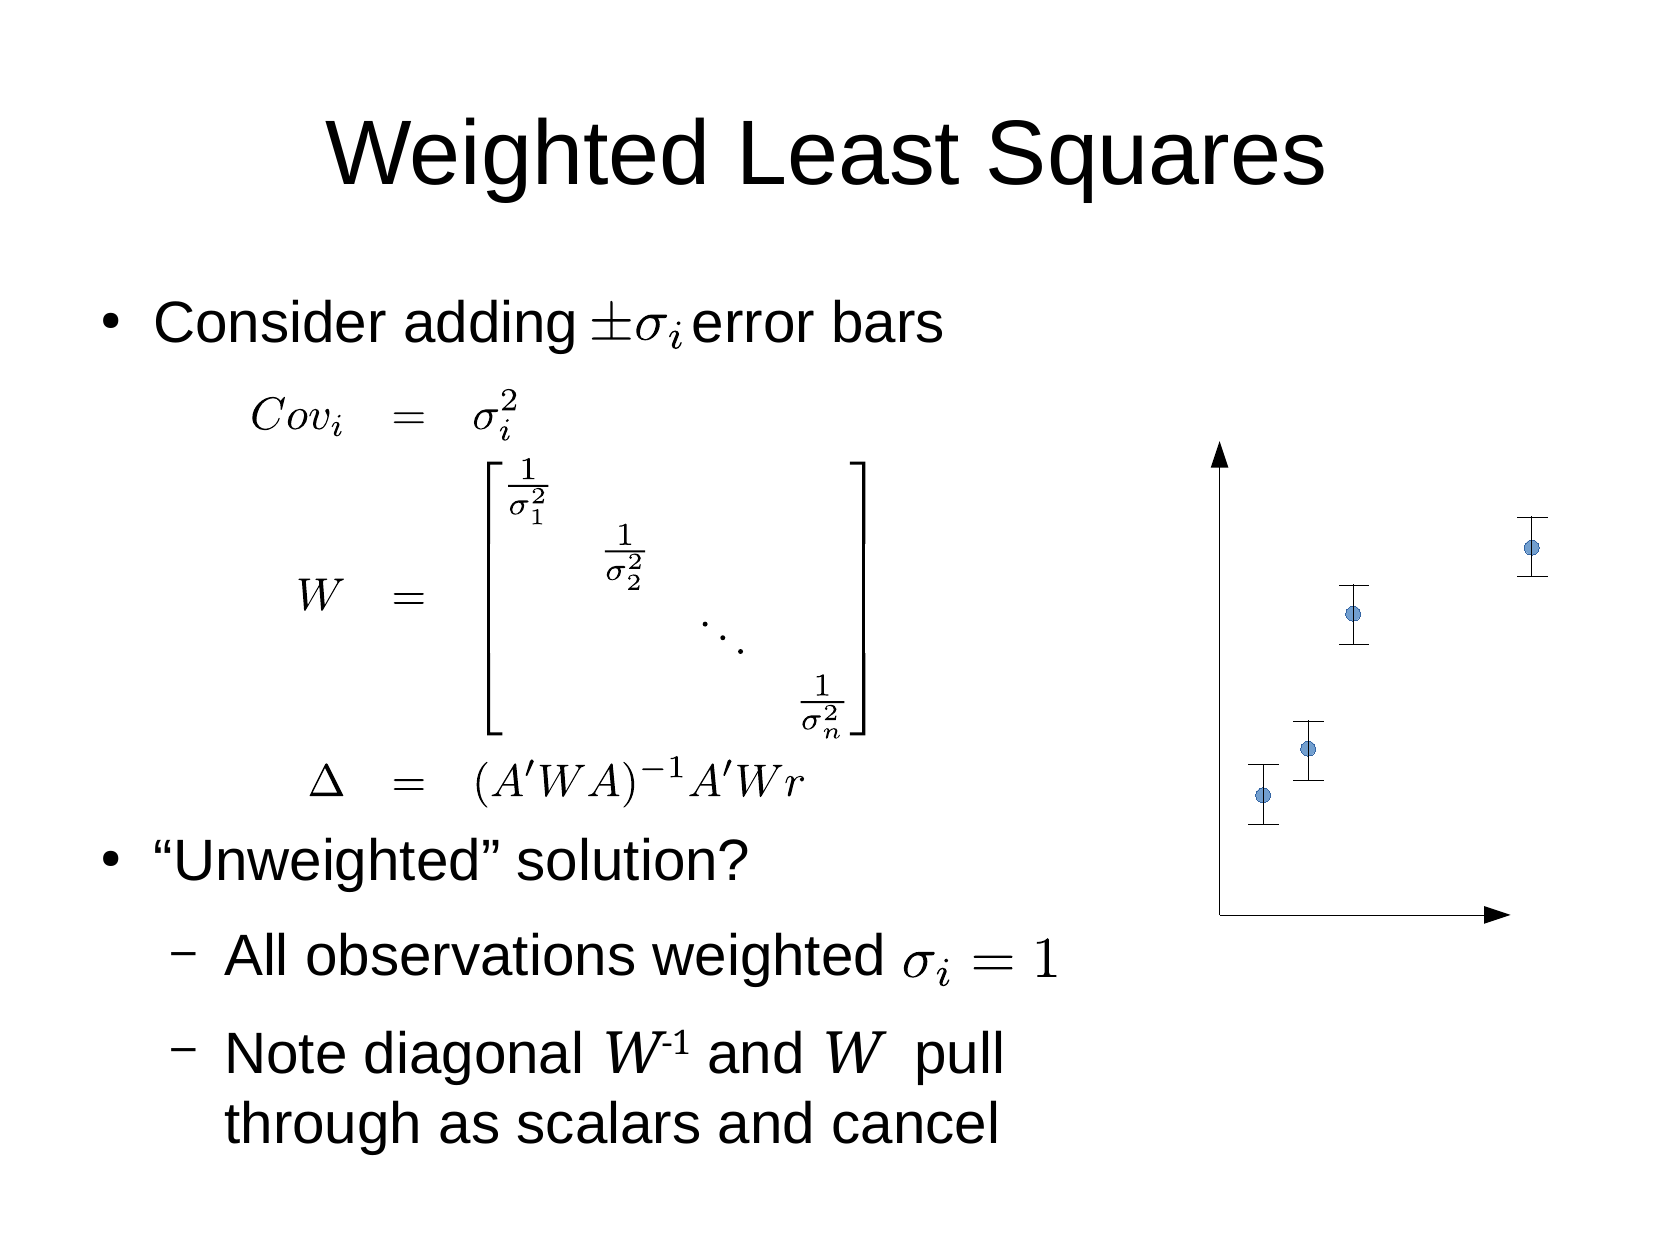

# Weighted Least Squares
Consider adding error bars
“Unweighted” solution?
All observations weighted
Note diagonal W-1 and W pull through as scalars and cancel